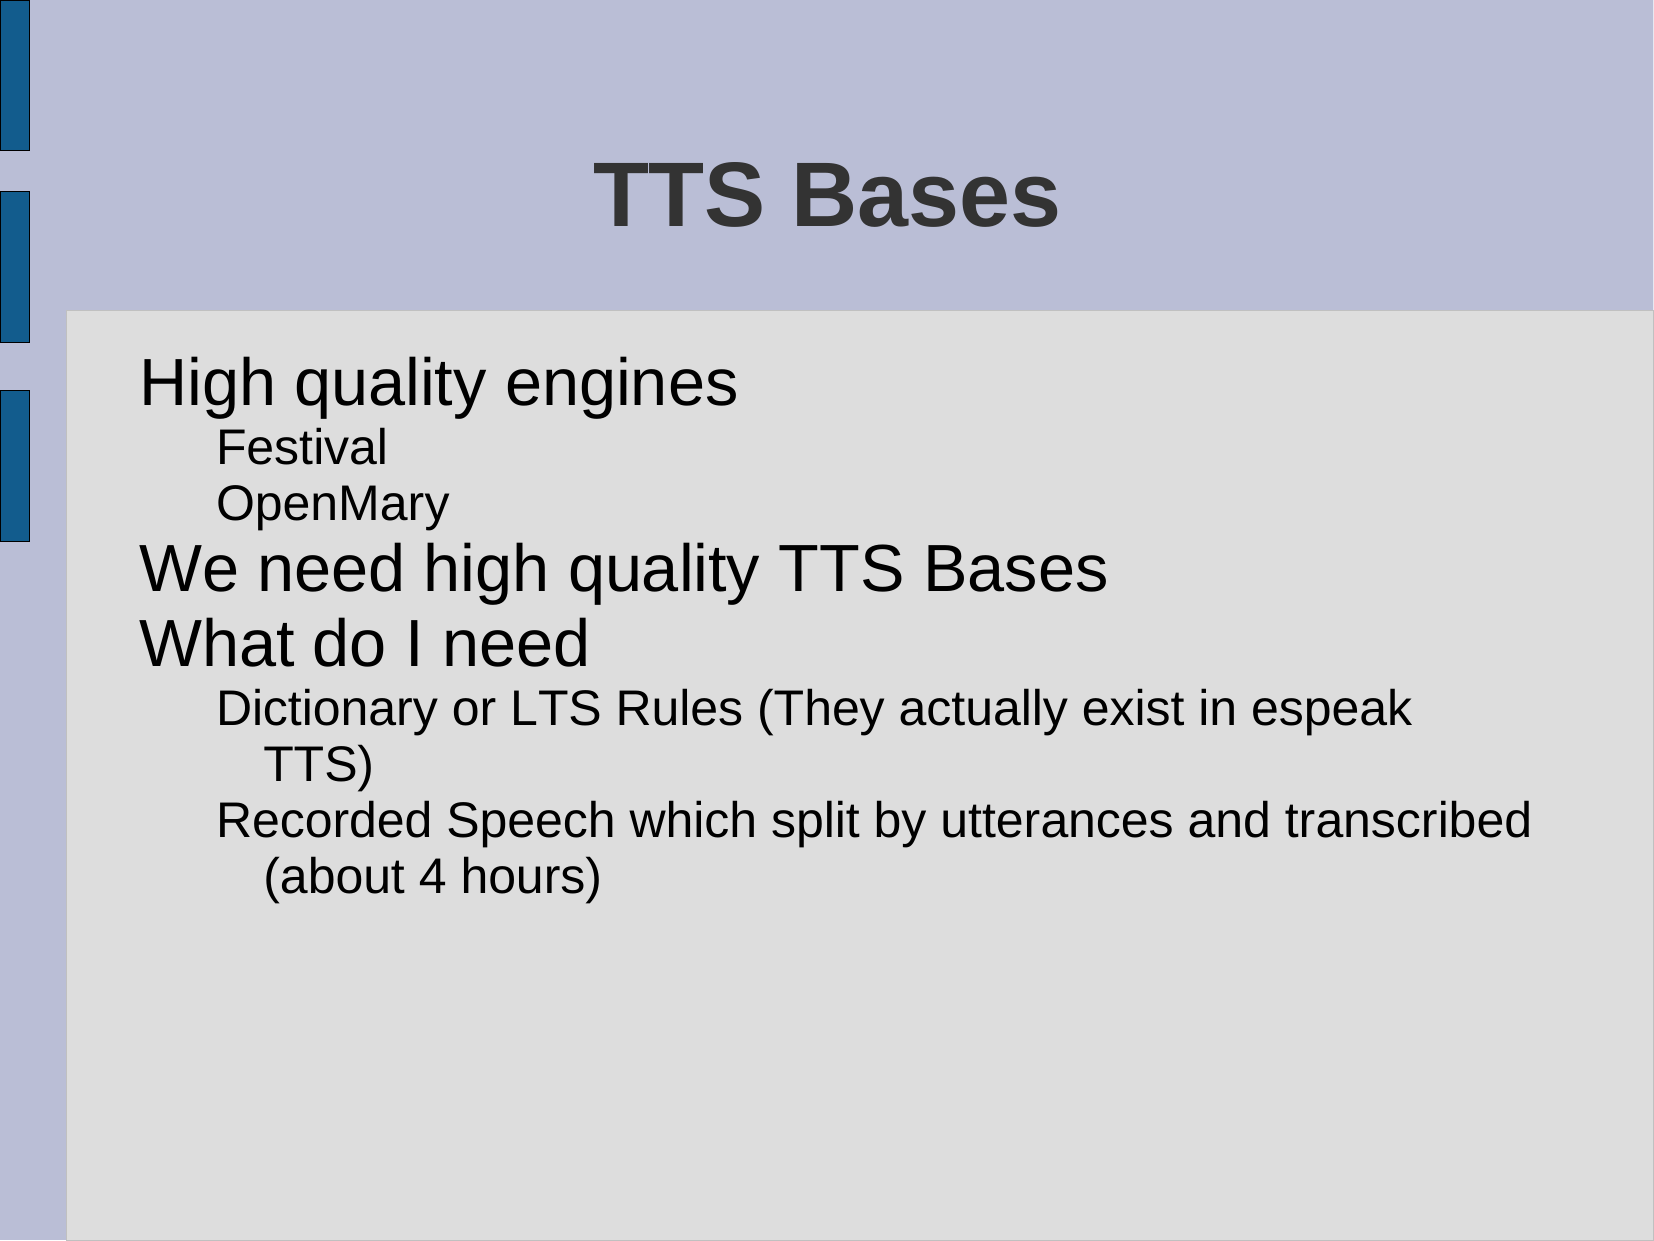

# TTS Bases
High quality engines
Festival
OpenMary
We need high quality TTS Bases
What do I need
Dictionary or LTS Rules (They actually exist in espeak TTS)
Recorded Speech which split by utterances and transcribed (about 4 hours)